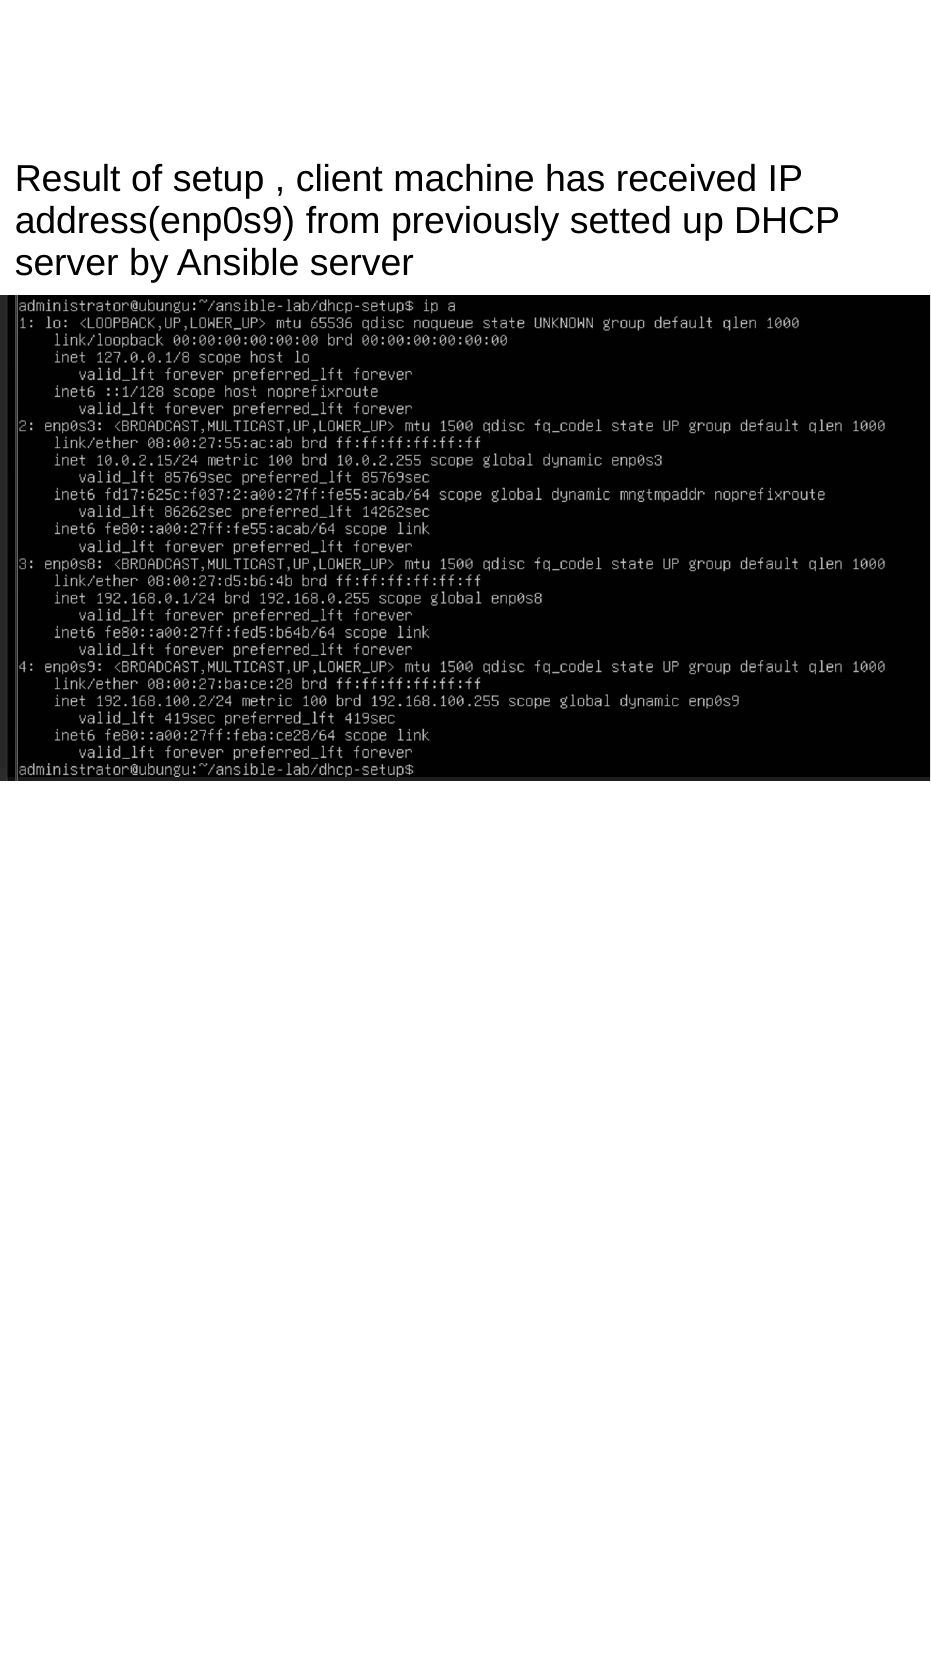

Result of setup , client machine has received IP address(enp0s9) from previously setted up DHCP server by Ansible server